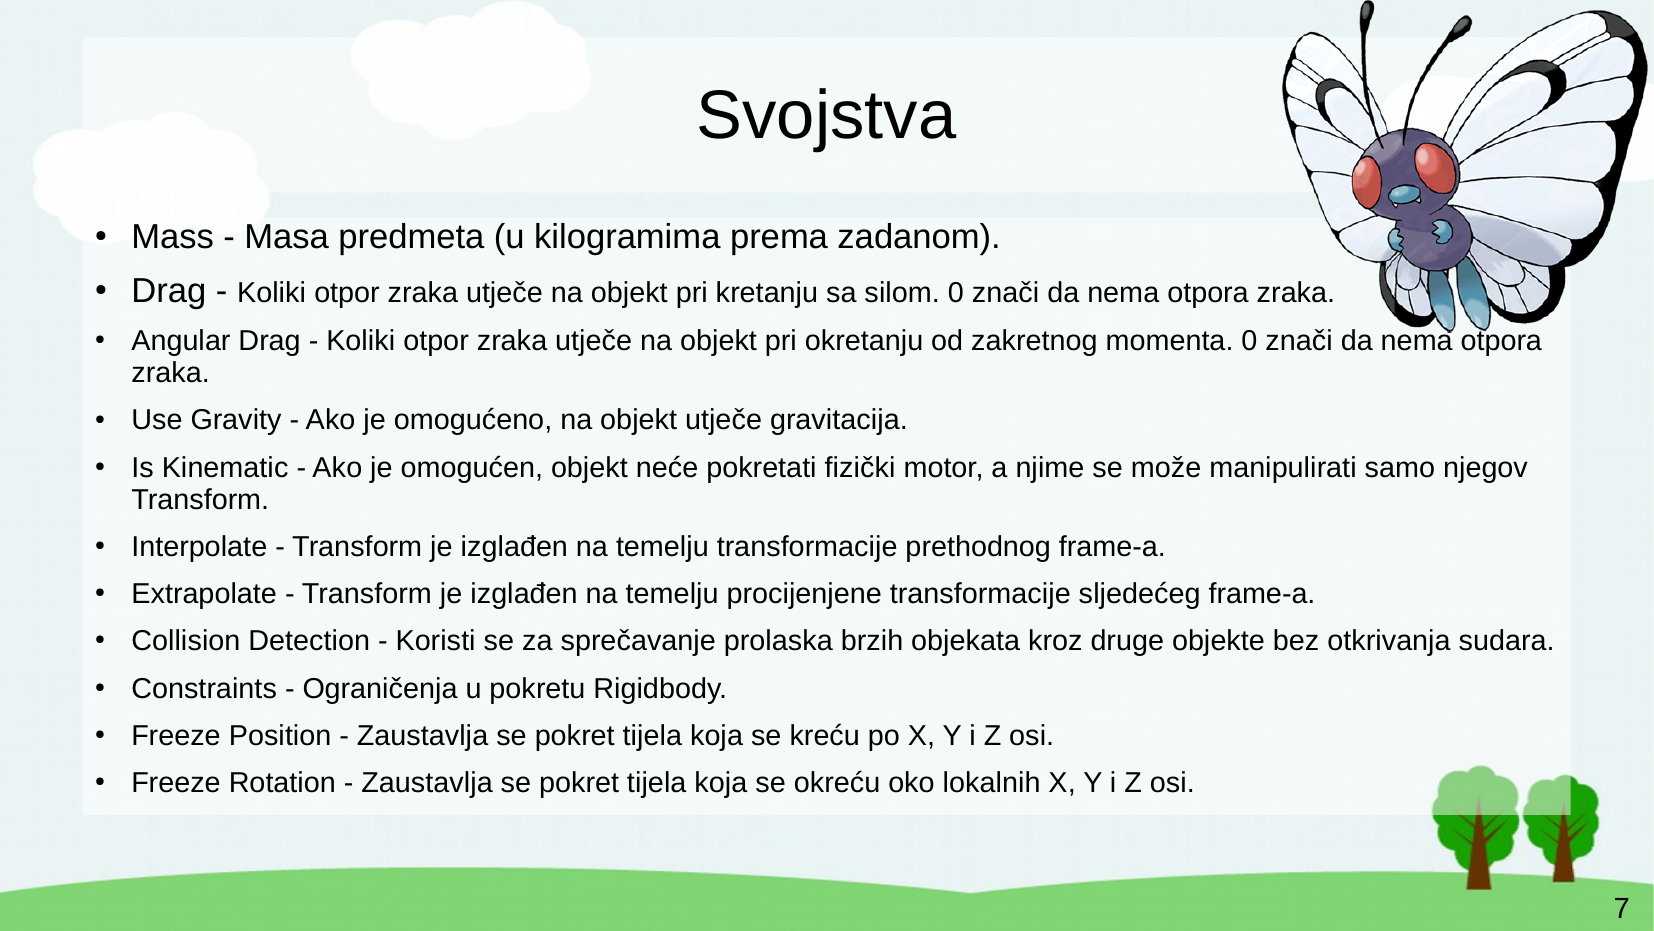

# Svojstva
Mass - Masa predmeta (u kilogramima prema zadanom).
Drag - Koliki otpor zraka utječe na objekt pri kretanju sa silom. 0 znači da nema otpora zraka.
Angular Drag - Koliki otpor zraka utječe na objekt pri okretanju od zakretnog momenta. 0 znači da nema otpora zraka.
Use Gravity - Ako je omogućeno, na objekt utječe gravitacija.
Is Kinematic - Ako je omogućen, objekt neće pokretati fizički motor, a njime se može manipulirati samo njegov Transform.
Interpolate - Transform je izglađen na temelju transformacije prethodnog frame-a.
Extrapolate - Transform je izglađen na temelju procijenjene transformacije sljedećeg frame-a.
Collision Detection - Koristi se za sprečavanje prolaska brzih objekata kroz druge objekte bez otkrivanja sudara.
Constraints - Ograničenja u pokretu Rigidbody.
Freeze Position - Zaustavlja se pokret tijela koja se kreću po X, Y i Z osi.
Freeze Rotation - Zaustavlja se pokret tijela koja se okreću oko lokalnih X, Y i Z osi.
7